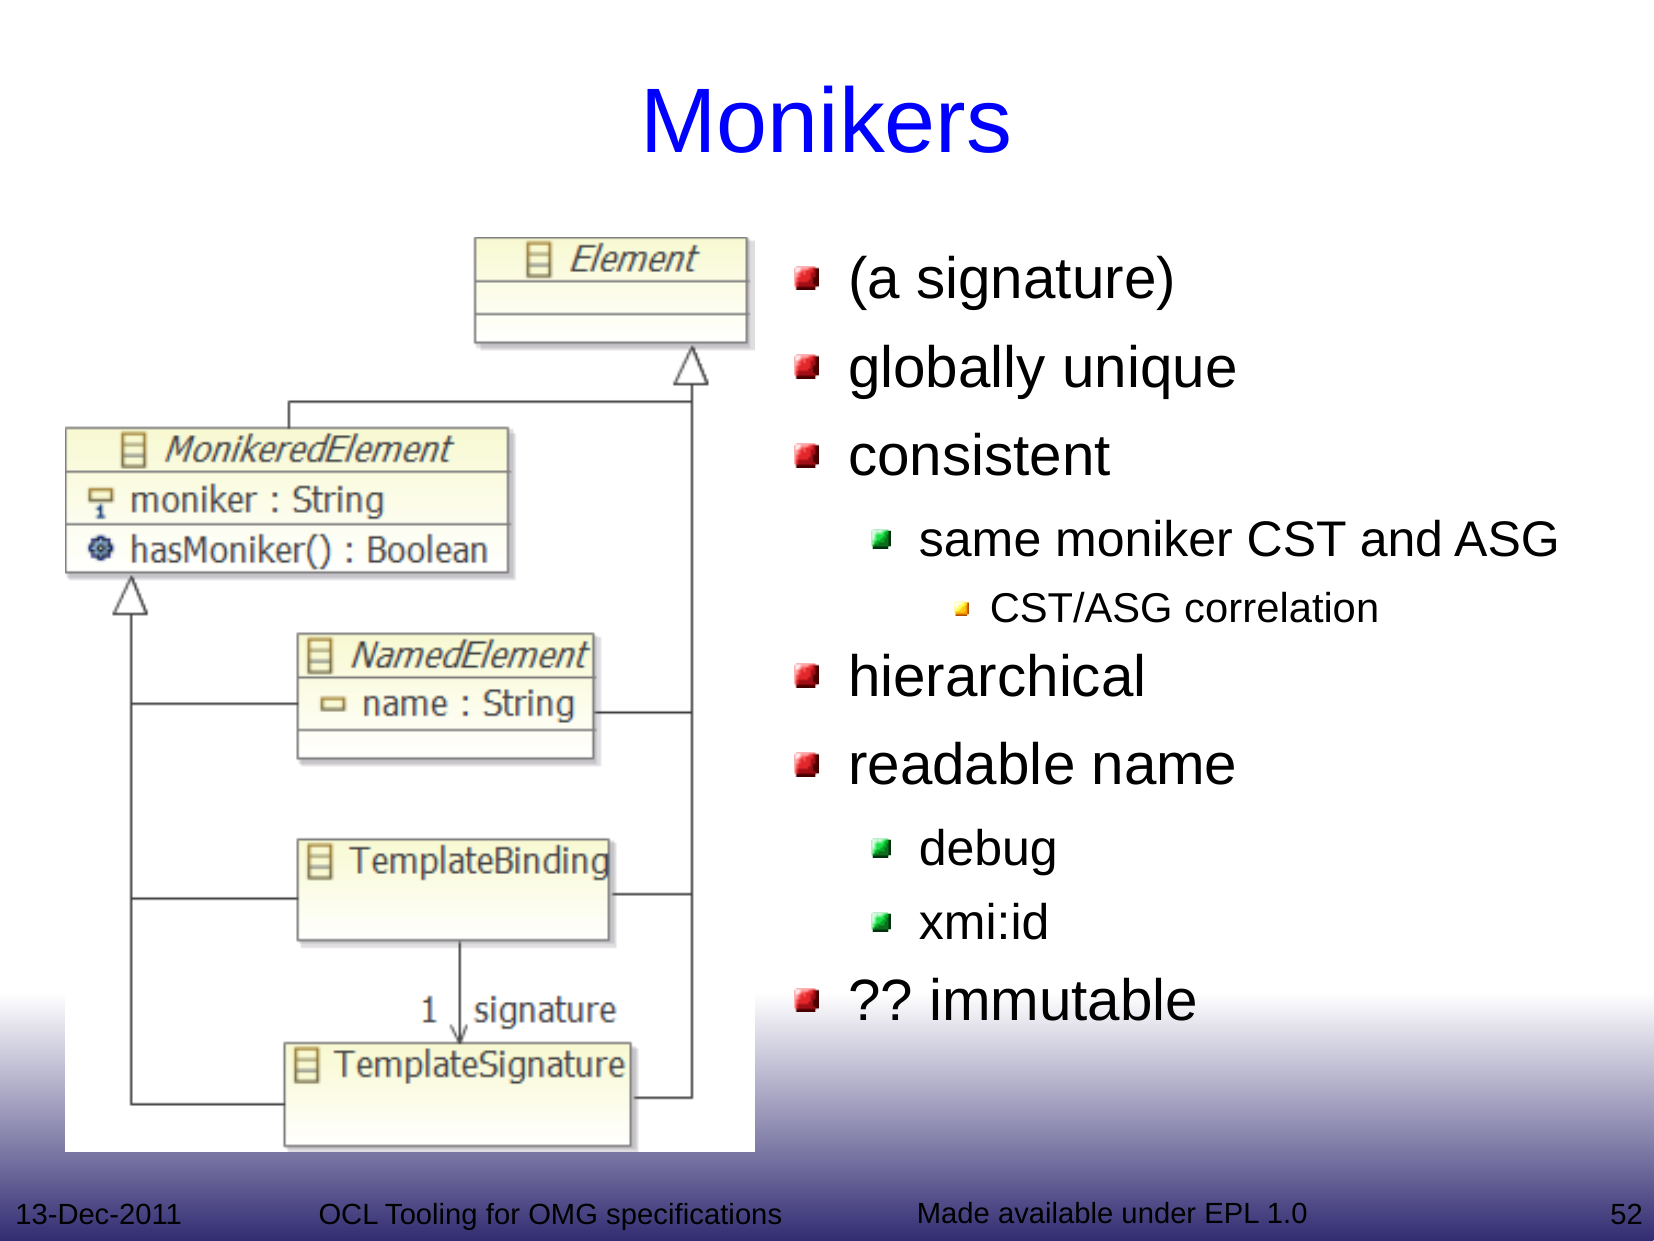

# Monikers
(a signature)
globally unique
consistent
same moniker CST and ASG
CST/ASG correlation
hierarchical
readable name
debug
xmi:id
?? immutable
13-Dec-2011
OCL Tooling for OMG specifications
52